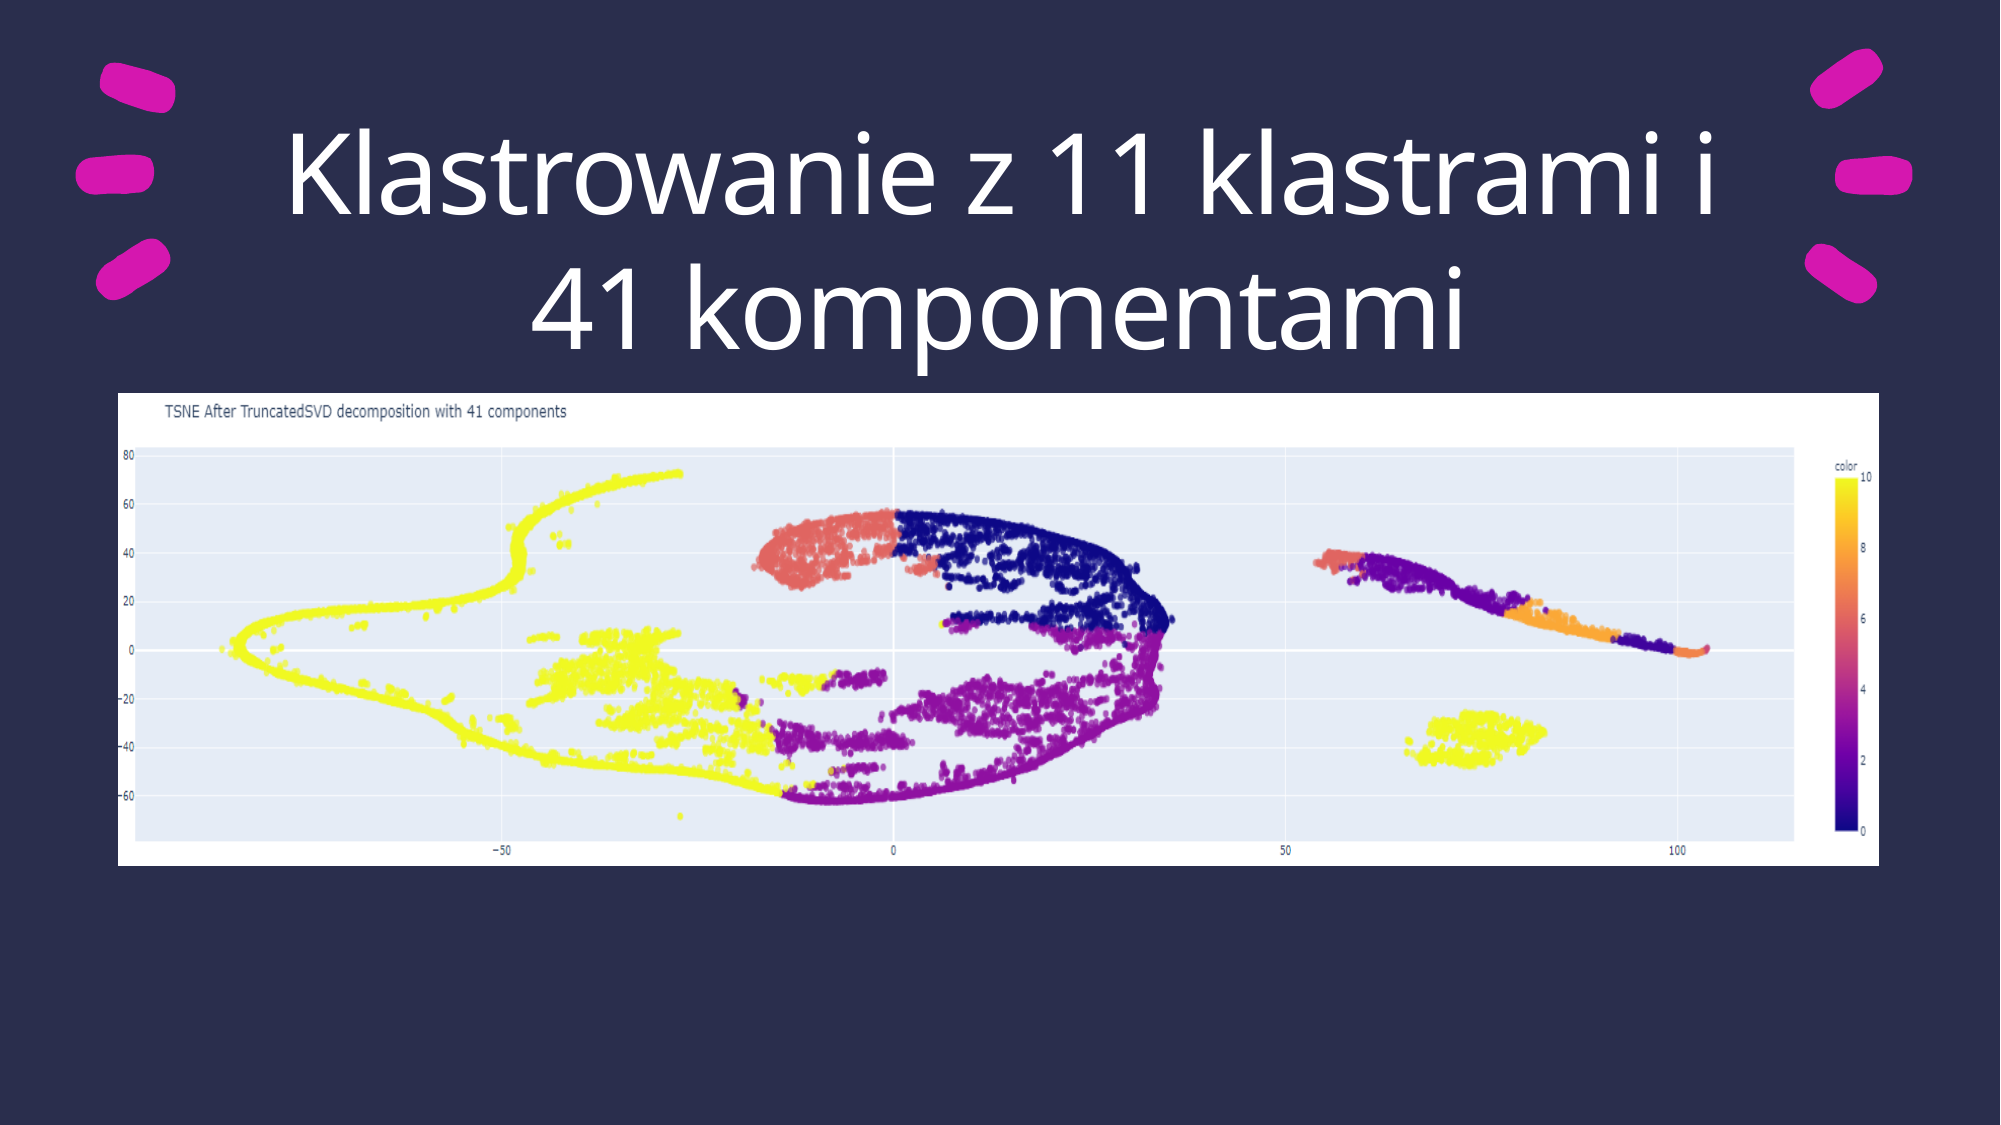

# Klastrowanie z 11 klastrami i 41 komponentami